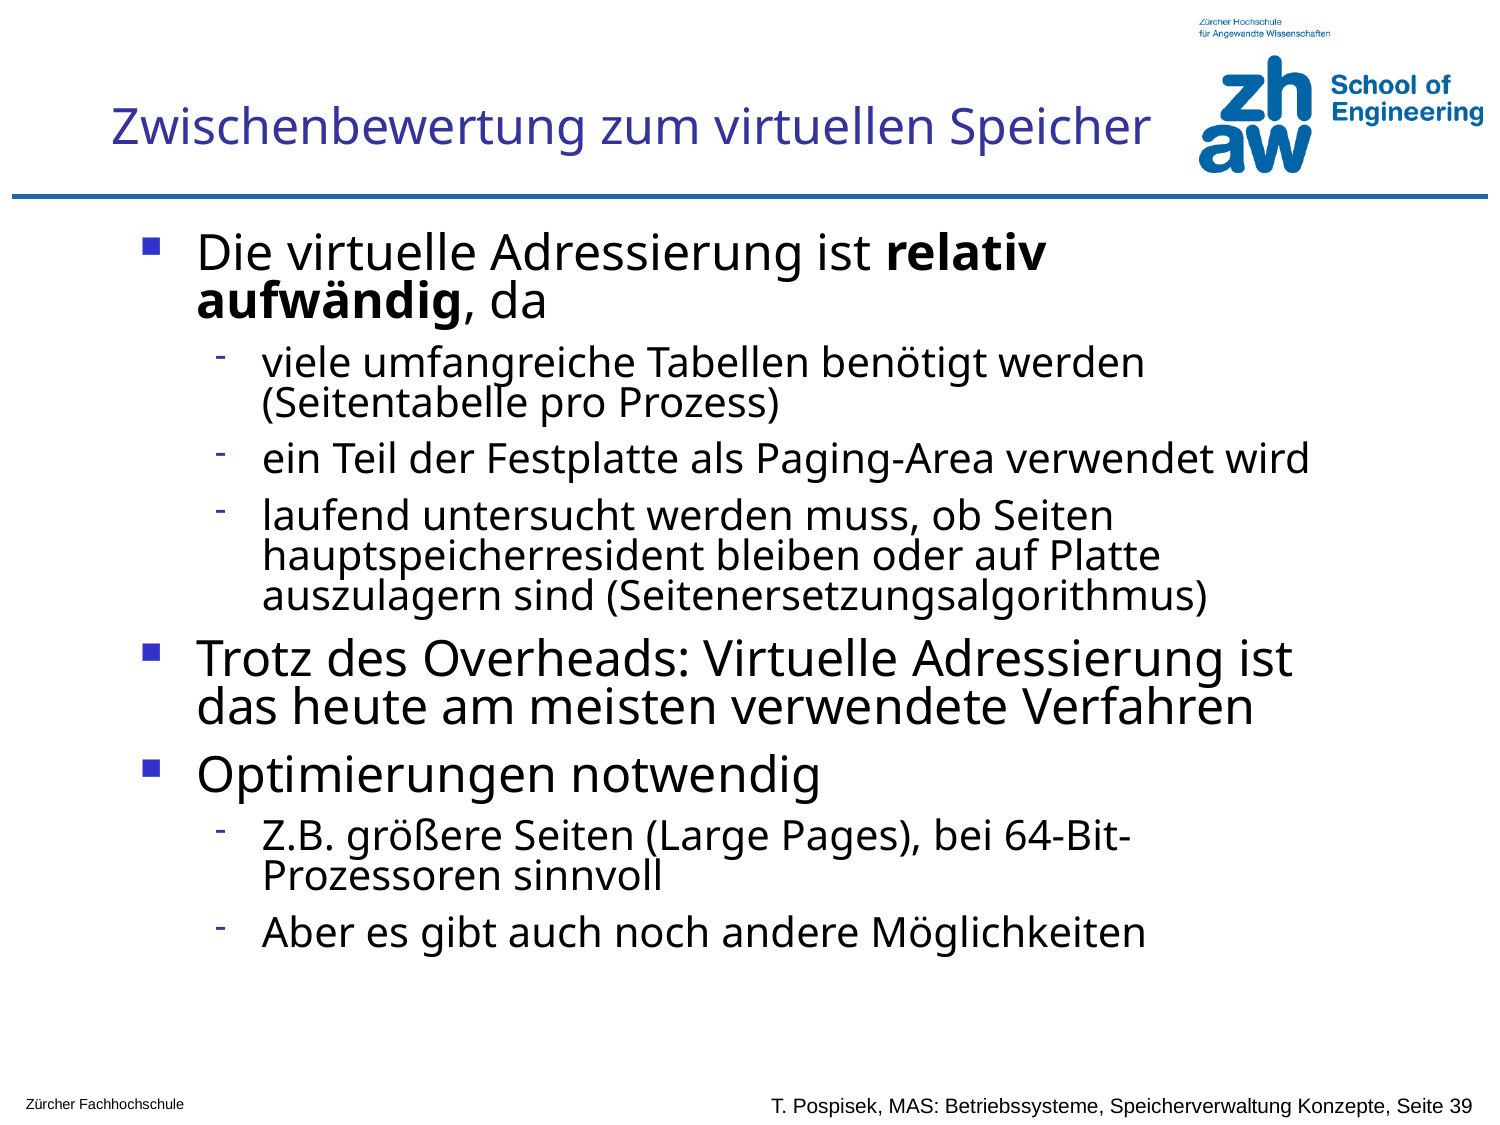

# Zwischenbewertung zum virtuellen Speicher
Die virtuelle Adressierung ist relativ aufwändig, da
viele umfangreiche Tabellen benötigt werden (Seitentabelle pro Prozess)
ein Teil der Festplatte als Paging-Area verwendet wird
laufend untersucht werden muss, ob Seiten hauptspeicherresident bleiben oder auf Platte auszulagern sind (Seitenersetzungsalgorithmus)
Trotz des Overheads: Virtuelle Adressierung ist das heute am meisten verwendete Verfahren
Optimierungen notwendig
Z.B. größere Seiten (Large Pages), bei 64-Bit-Prozessoren sinnvoll
Aber es gibt auch noch andere Möglichkeiten